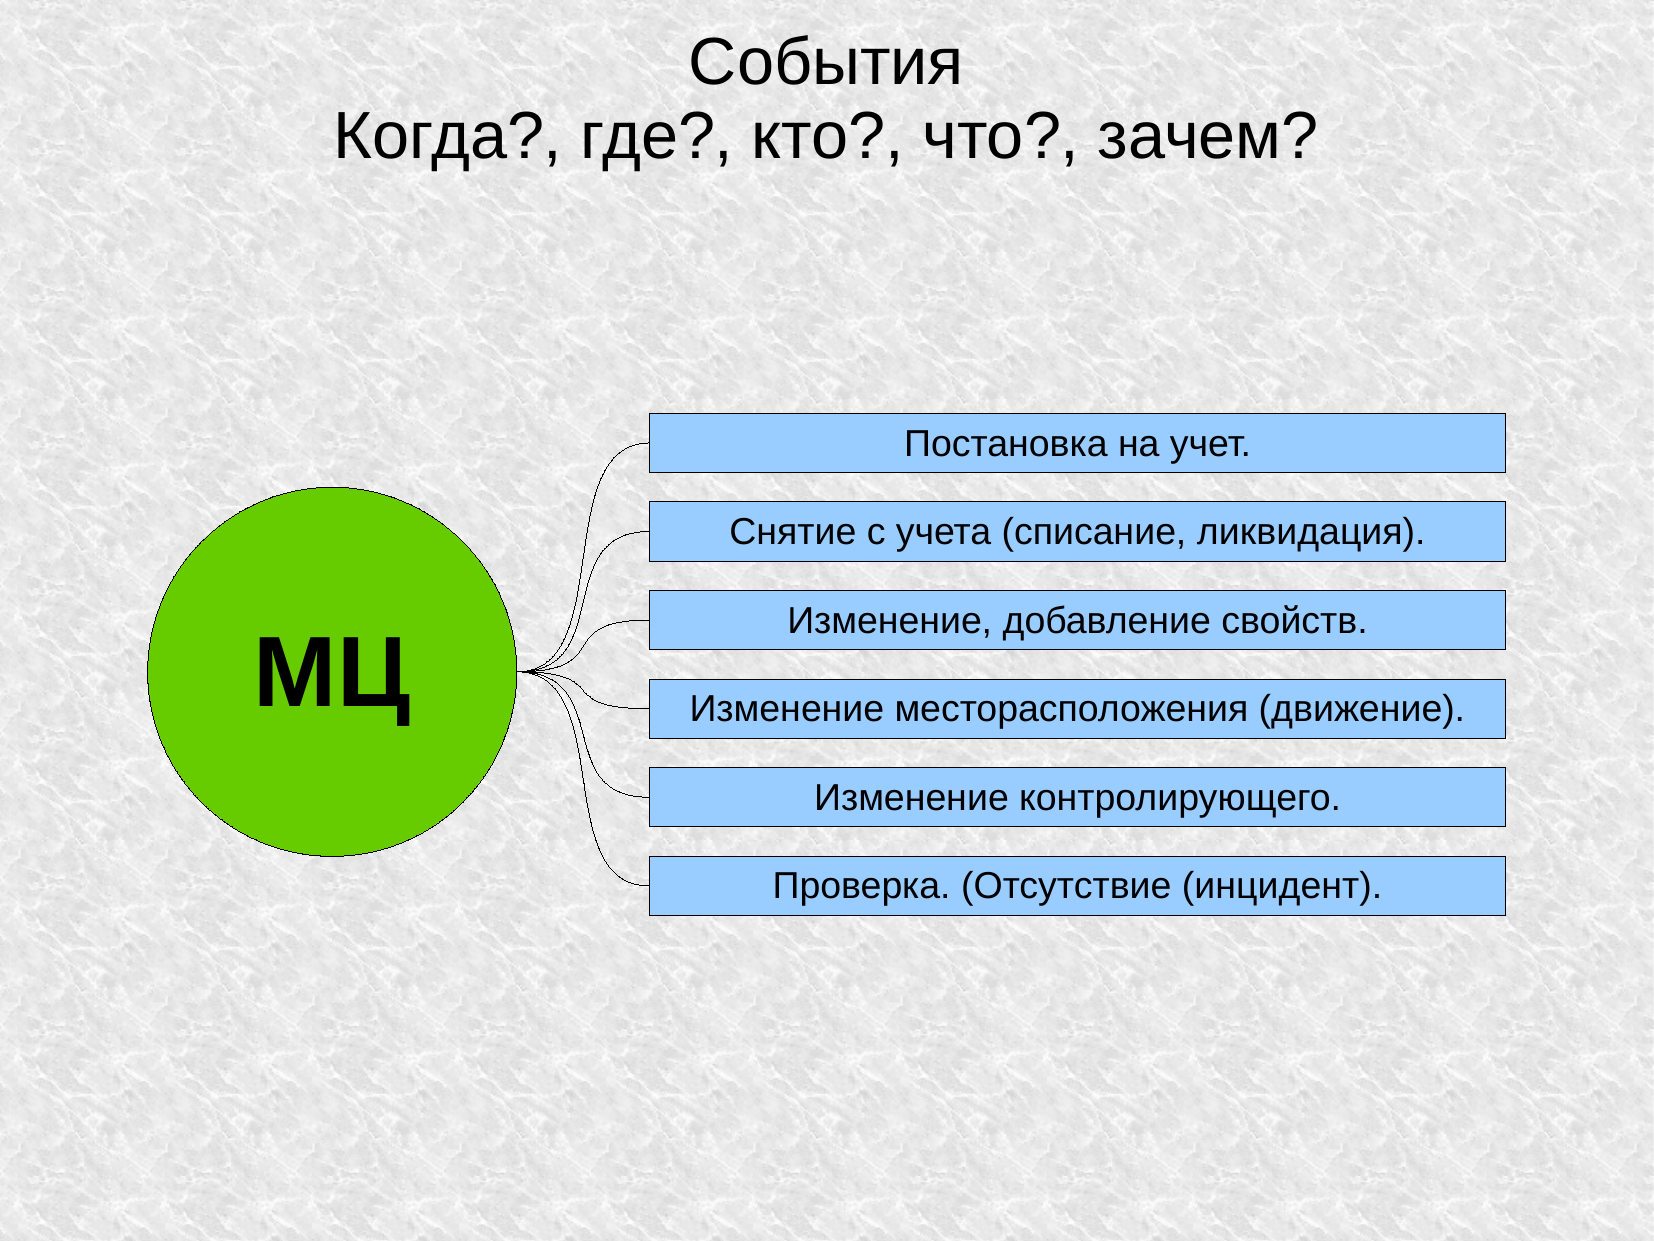

# События
Когда?, где?, кто?, что?, зачем?
Постановка на учет.
МЦ
Снятие с учета (списание, ликвидация).
Изменение, добавление свойств.
Изменение месторасположения (движение).
Изменение контролирующего.
Проверка. (Отсутствие (инцидент).